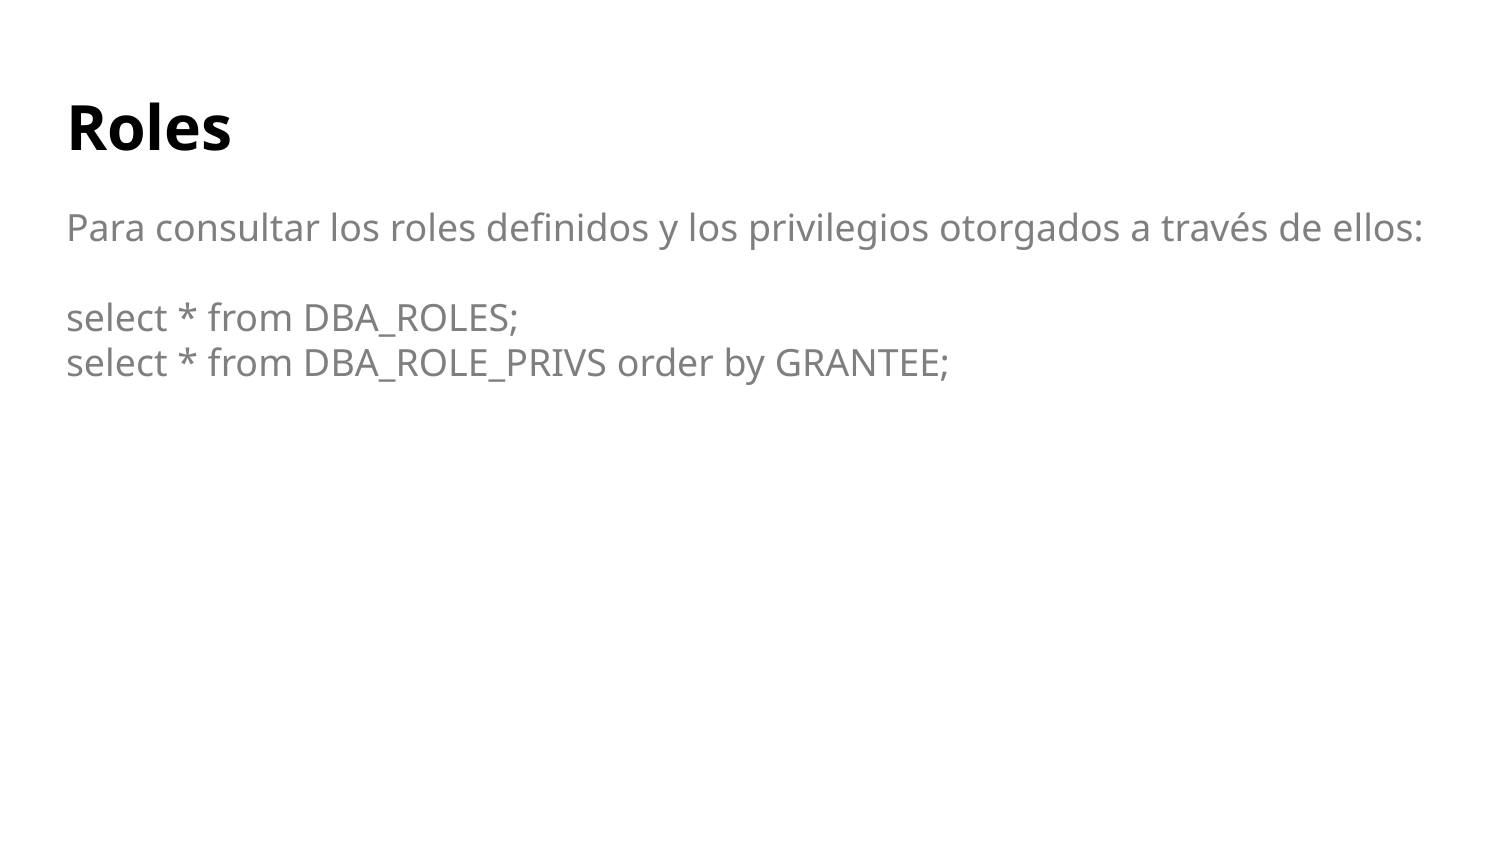

# Roles
Para consultar los roles definidos y los privilegios otorgados a través de ellos:
select * from DBA_ROLES;
select * from DBA_ROLE_PRIVS order by GRANTEE;